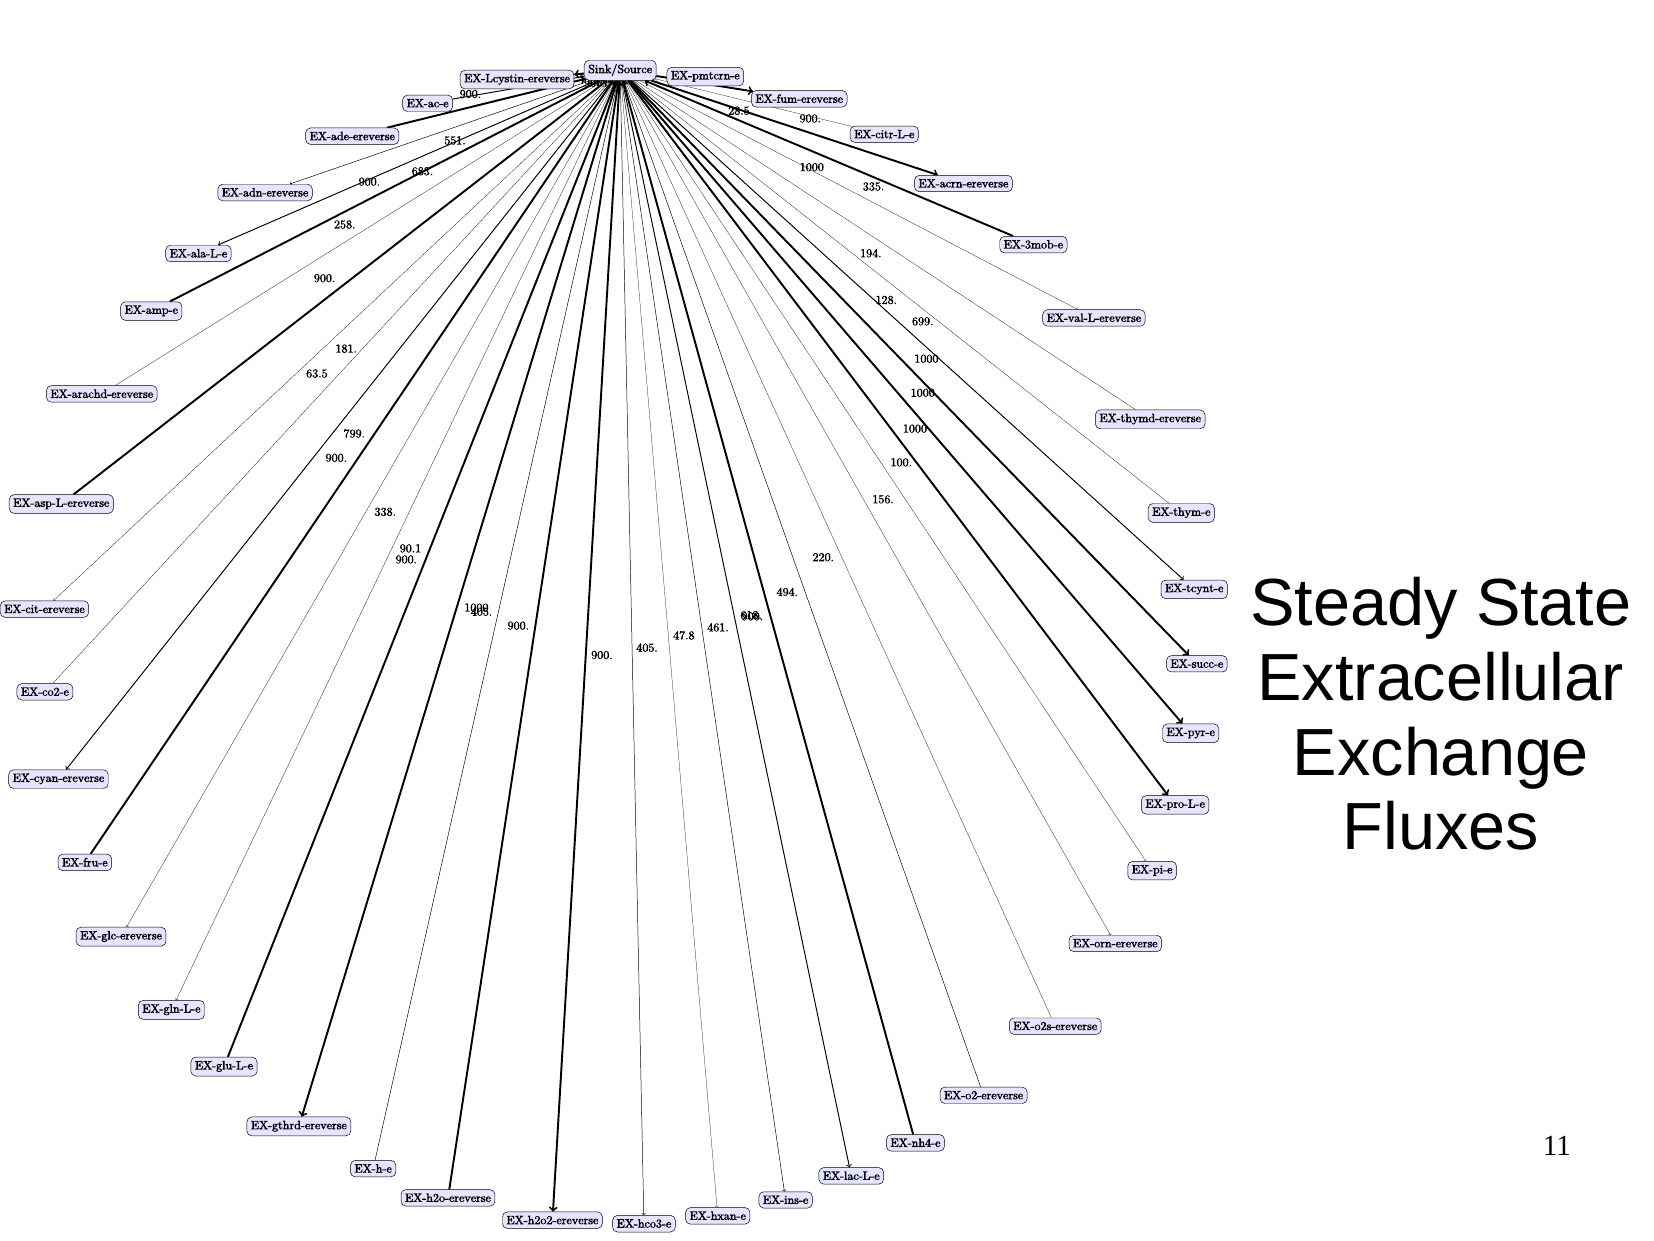

# Steady State Extracellular Exchange Fluxes
11